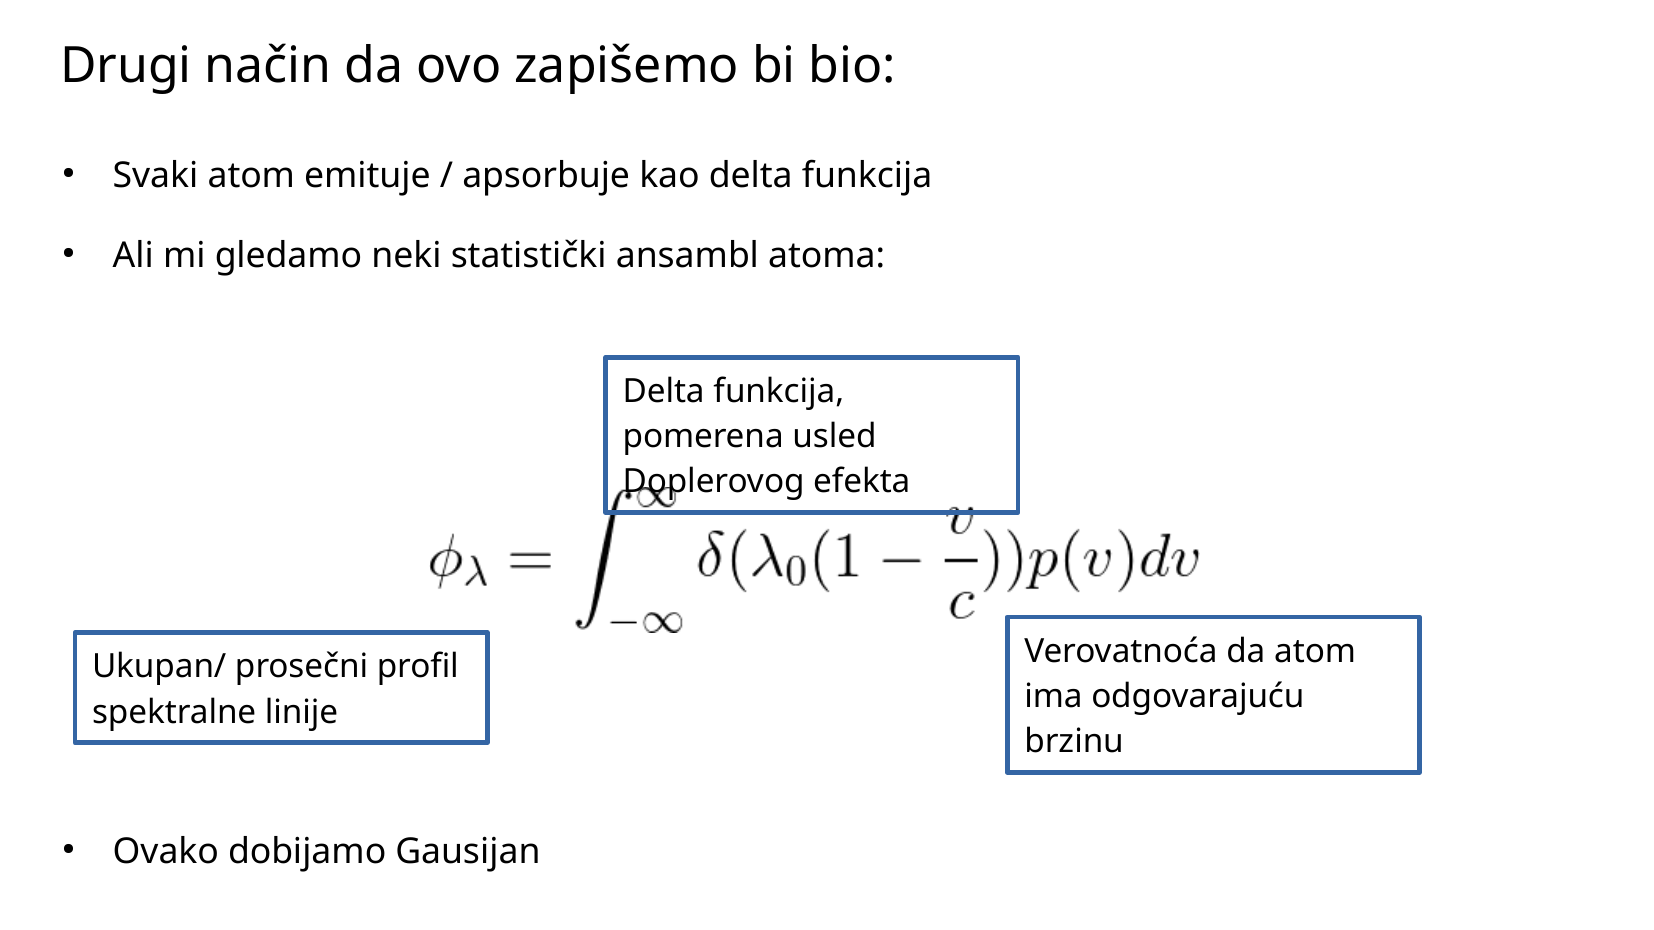

# Drugi način da ovo zapišemo bi bio:
Svaki atom emituje / apsorbuje kao delta funkcija
Ali mi gledamo neki statistički ansambl atoma:
Ovako dobijamo Gausijan
Delta funkcija, pomerena usled Doplerovog efekta
Verovatnoća da atom ima odgovarajuću brzinu
Ukupan/ prosečni profil spektralne linije